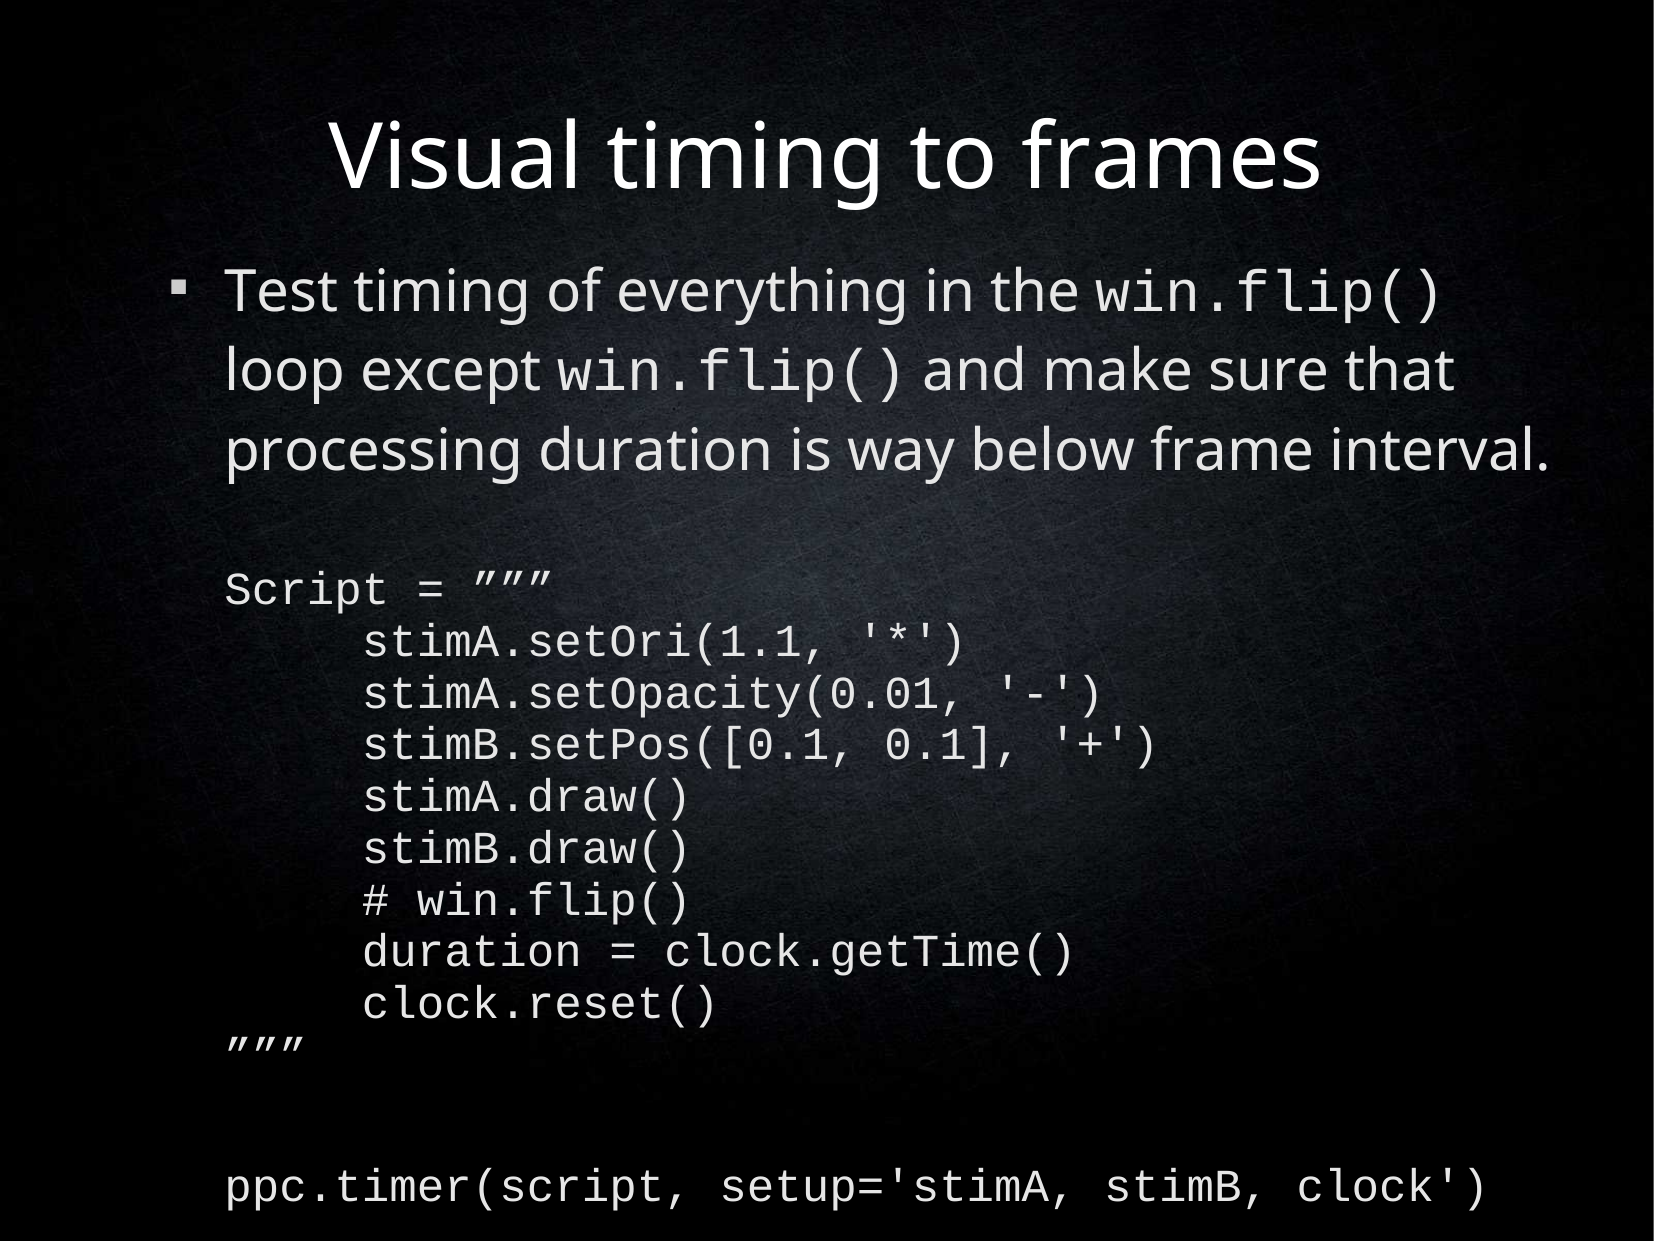

# Visual timing to frames
Test timing of everything in the win.flip() loop except win.flip() and make sure that processing duration is way below frame interval.
Script = ”””
 stimA.setOri(1.1, '*')
 stimA.setOpacity(0.01, '-')
 stimB.setPos([0.1, 0.1], '+')
 stimA.draw()
 stimB.draw()
 # win.flip()
 duration = clock.getTime()
 clock.reset()
”””
ppc.timer(script, setup='stimA, stimB, clock')